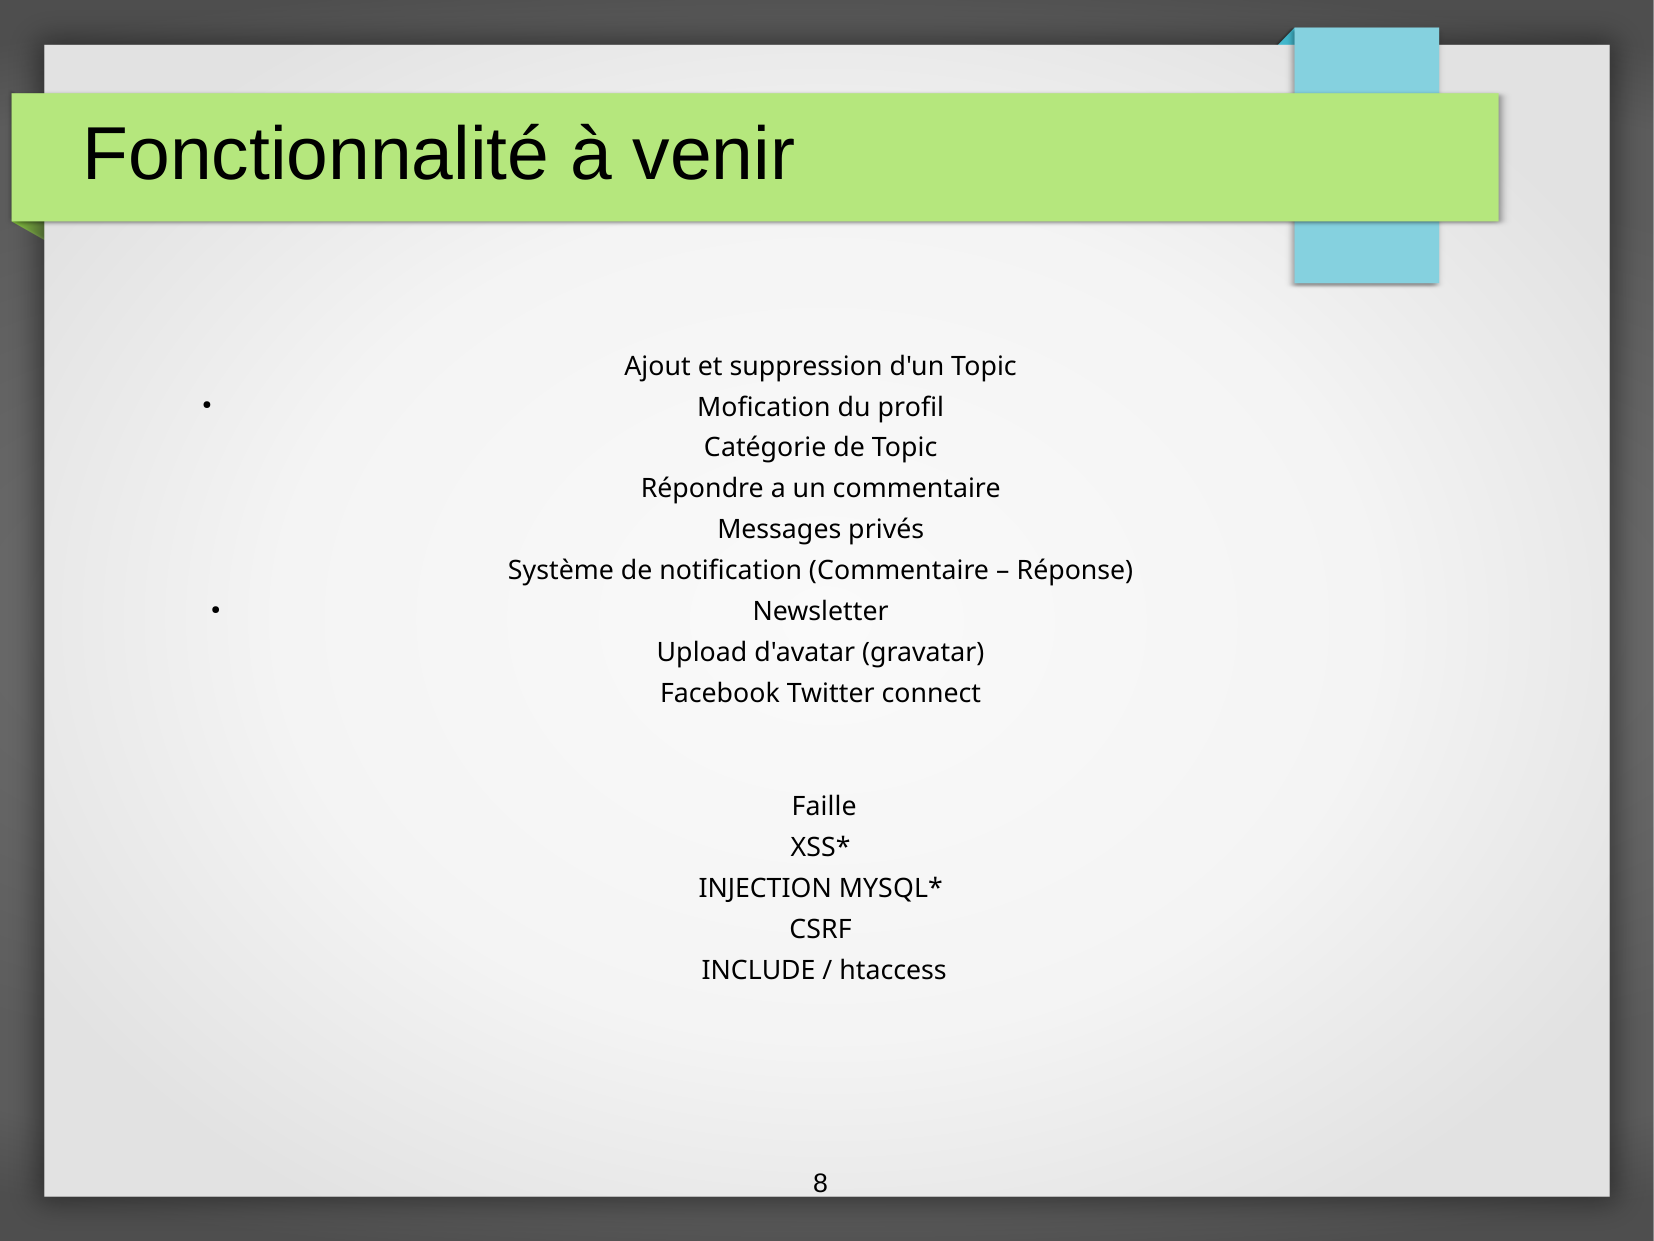

# Fonctionnalité à venir
Ajout et suppression d'un Topic
Mofication du profil
Catégorie de Topic
Répondre a un commentaire
Messages privés
Système de notification (Commentaire – Réponse)
Newsletter
Upload d'avatar (gravatar)
Facebook Twitter connect
 Faille
XSS*
INJECTION MYSQL*
CSRF
 INCLUDE / htaccess
8